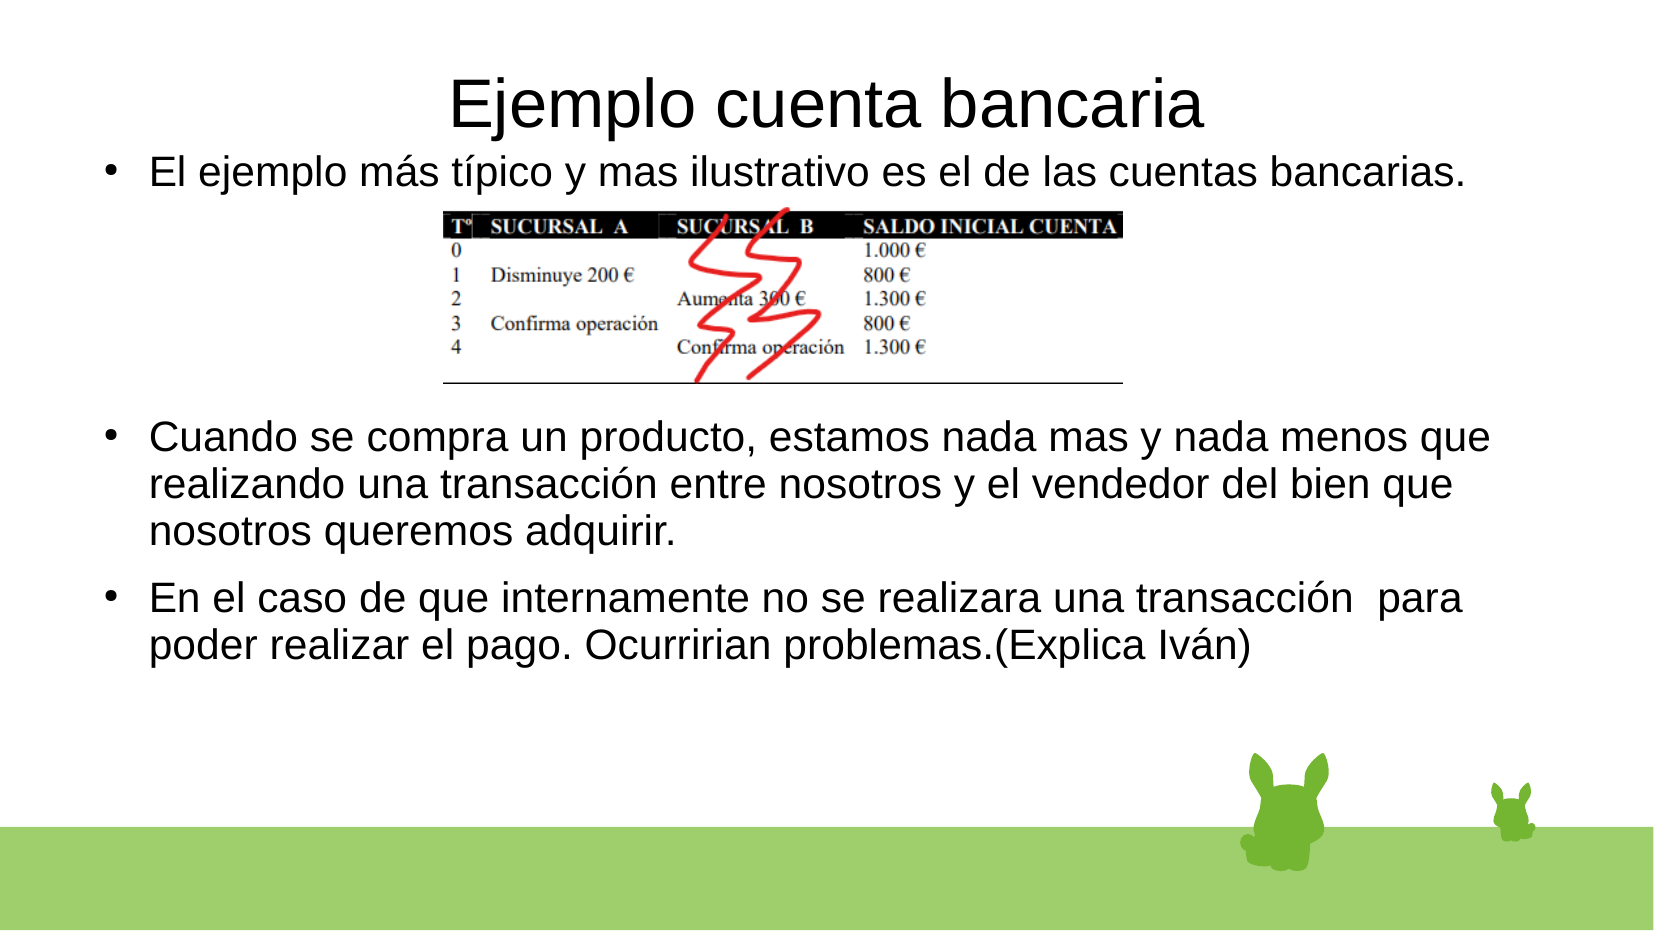

# Ejemplo cuenta bancaria
El ejemplo más típico y mas ilustrativo es el de las cuentas bancarias.
Cuando se compra un producto, estamos nada mas y nada menos que realizando una transacción entre nosotros y el vendedor del bien que nosotros queremos adquirir.
En el caso de que internamente no se realizara una transacción para poder realizar el pago. Ocurririan problemas.(Explica Iván)